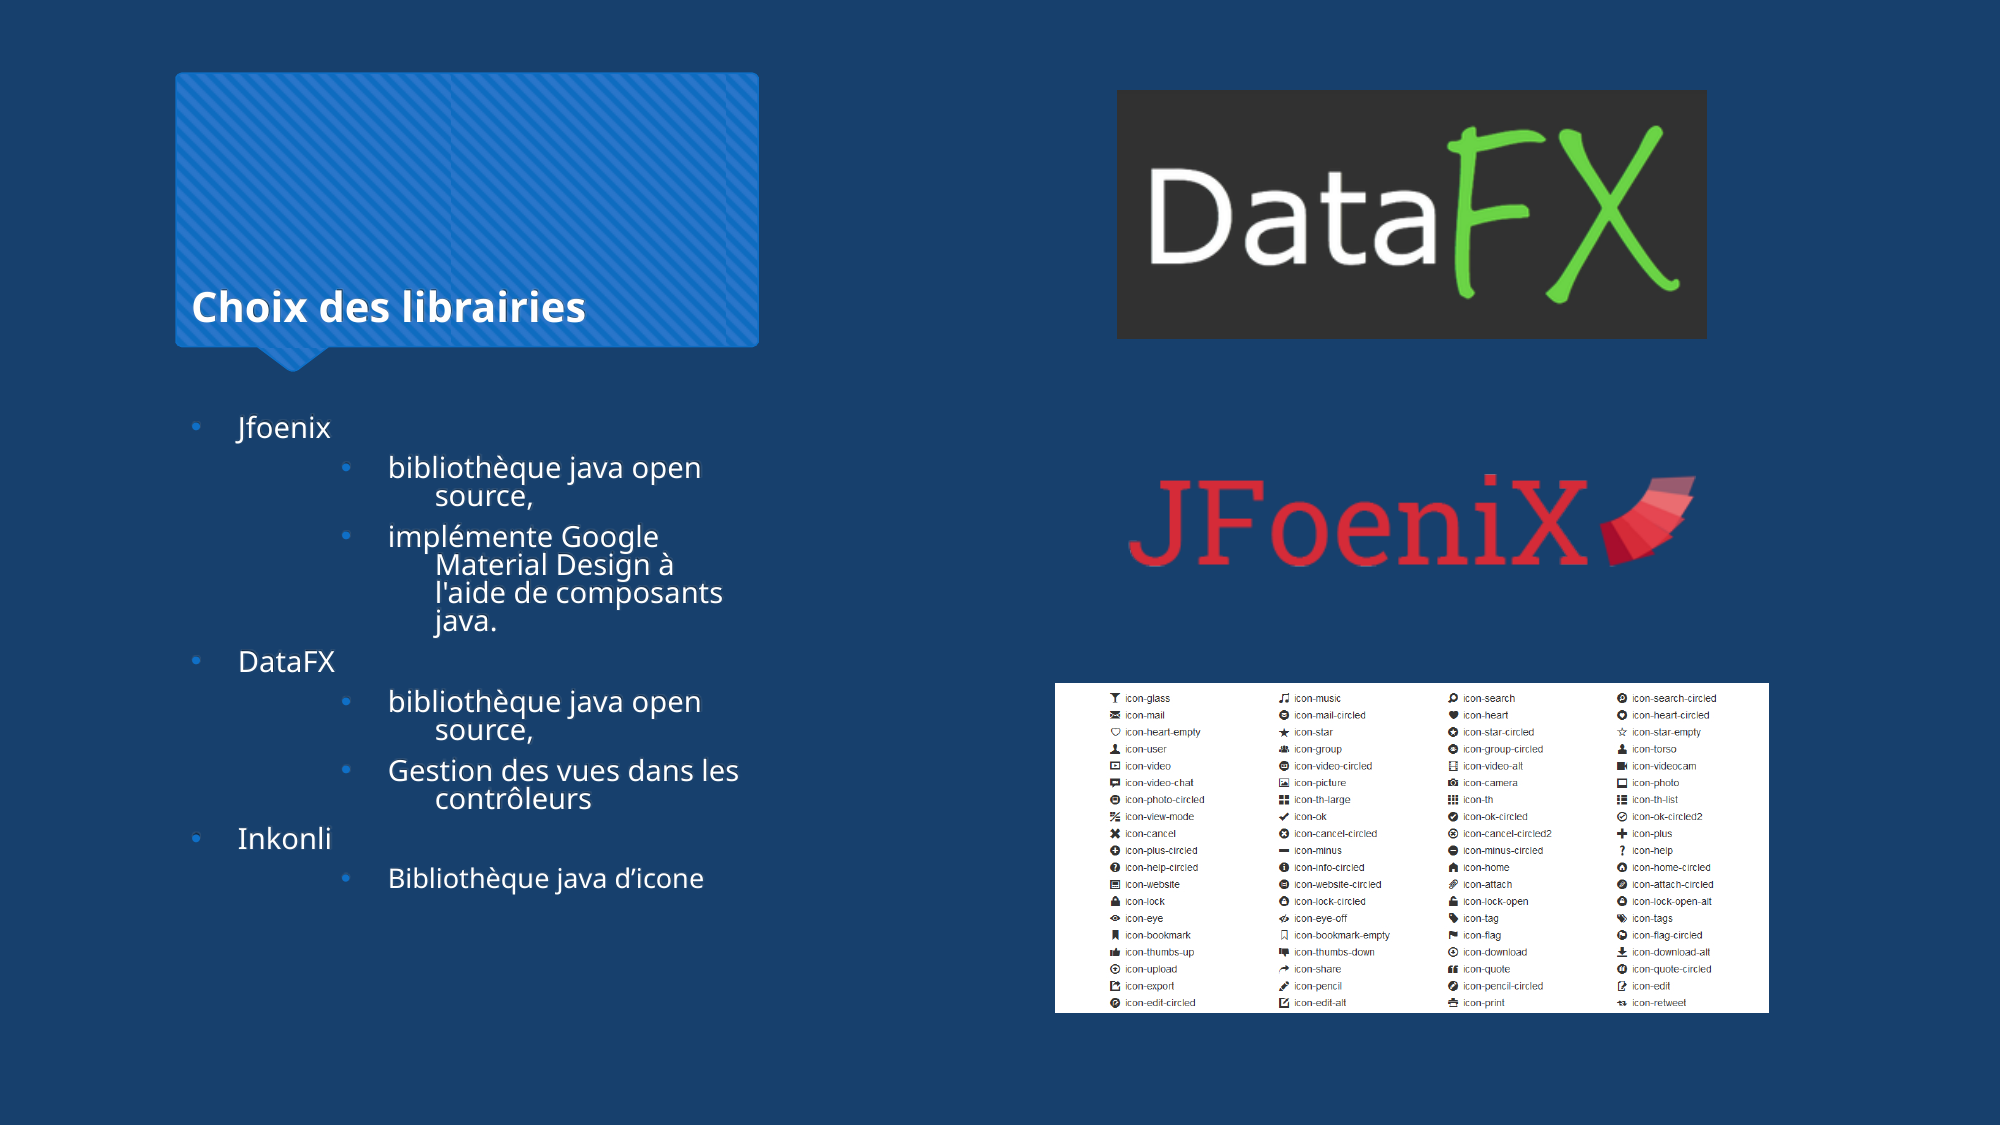

# Choix des librairies
Jfoenix
bibliothèque java open source,
implémente Google Material Design à l'aide de composants java.
DataFX
bibliothèque java open source,
Gestion des vues dans les contrôleurs
Inkonli
Bibliothèque java d’icone